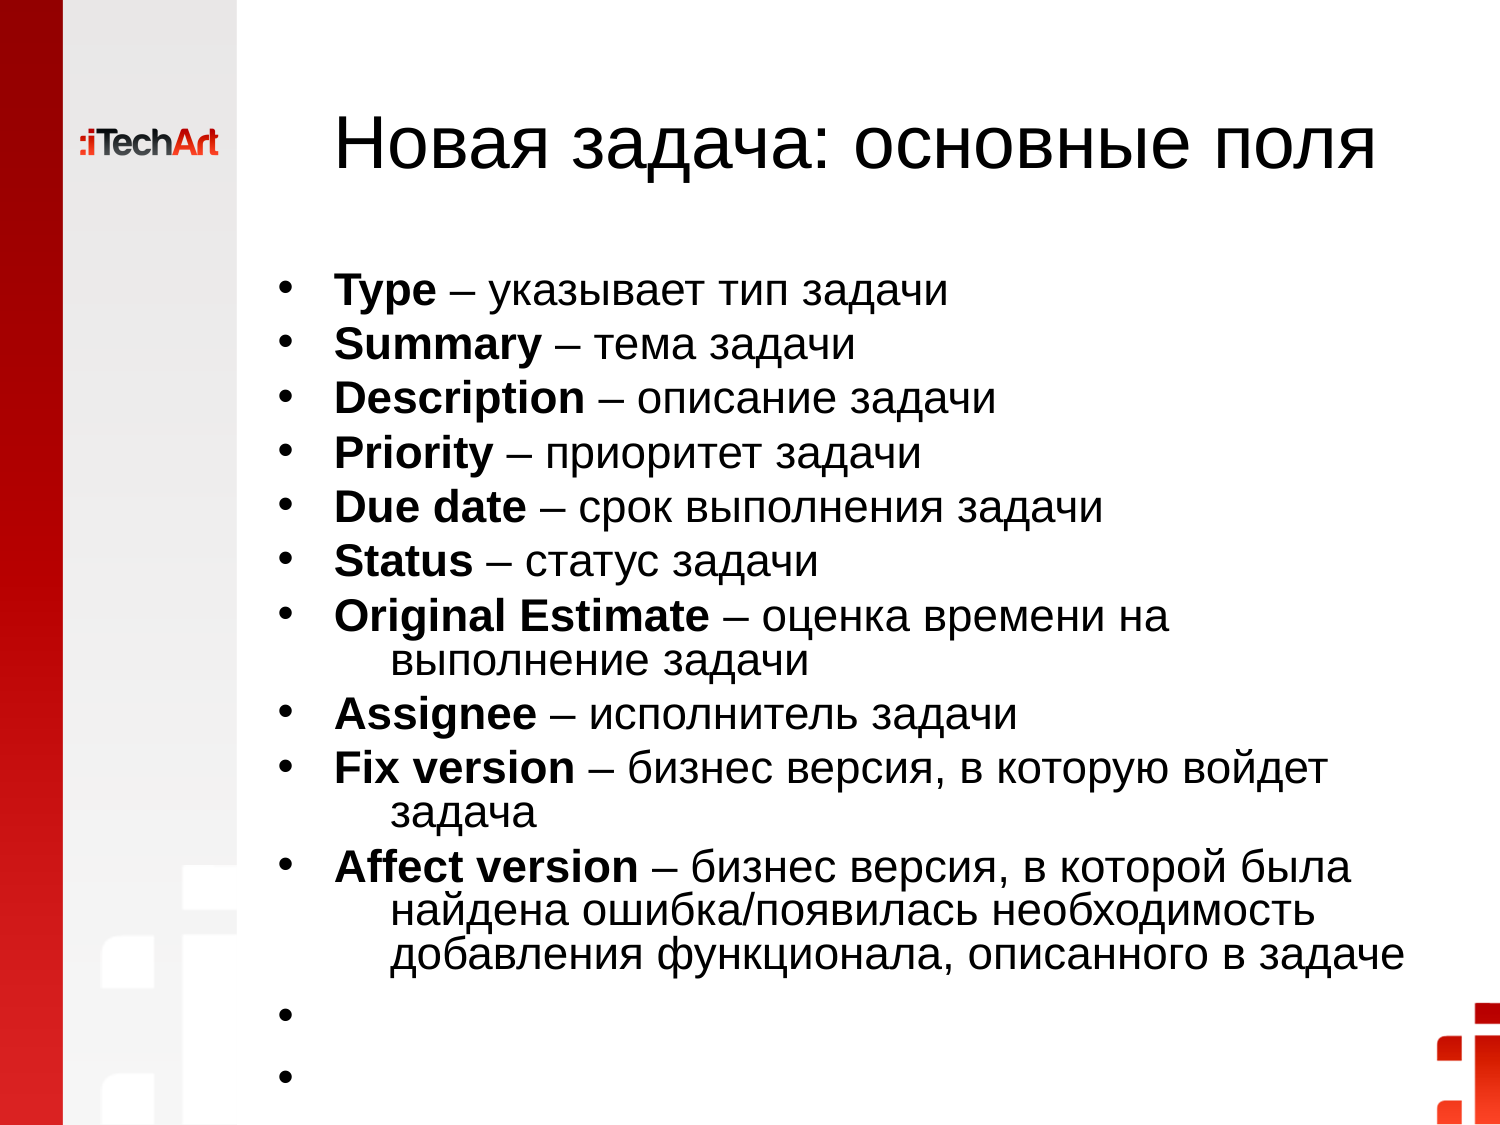

# Новая задача: основные поля
Type – указывает тип задачи
Summary – тема задачи
Description – описание задачи
Priority – приоритет задачи
Due date – срок выполнения задачи
Status – статус задачи
Original Estimate – оценка времени на выполнение задачи
Assignee – исполнитель задачи
Fix version – бизнес версия, в которую войдет задача
Affect version – бизнес версия, в которой была найдена ошибка/появилась необходимость добавления функционала, описанного в задаче